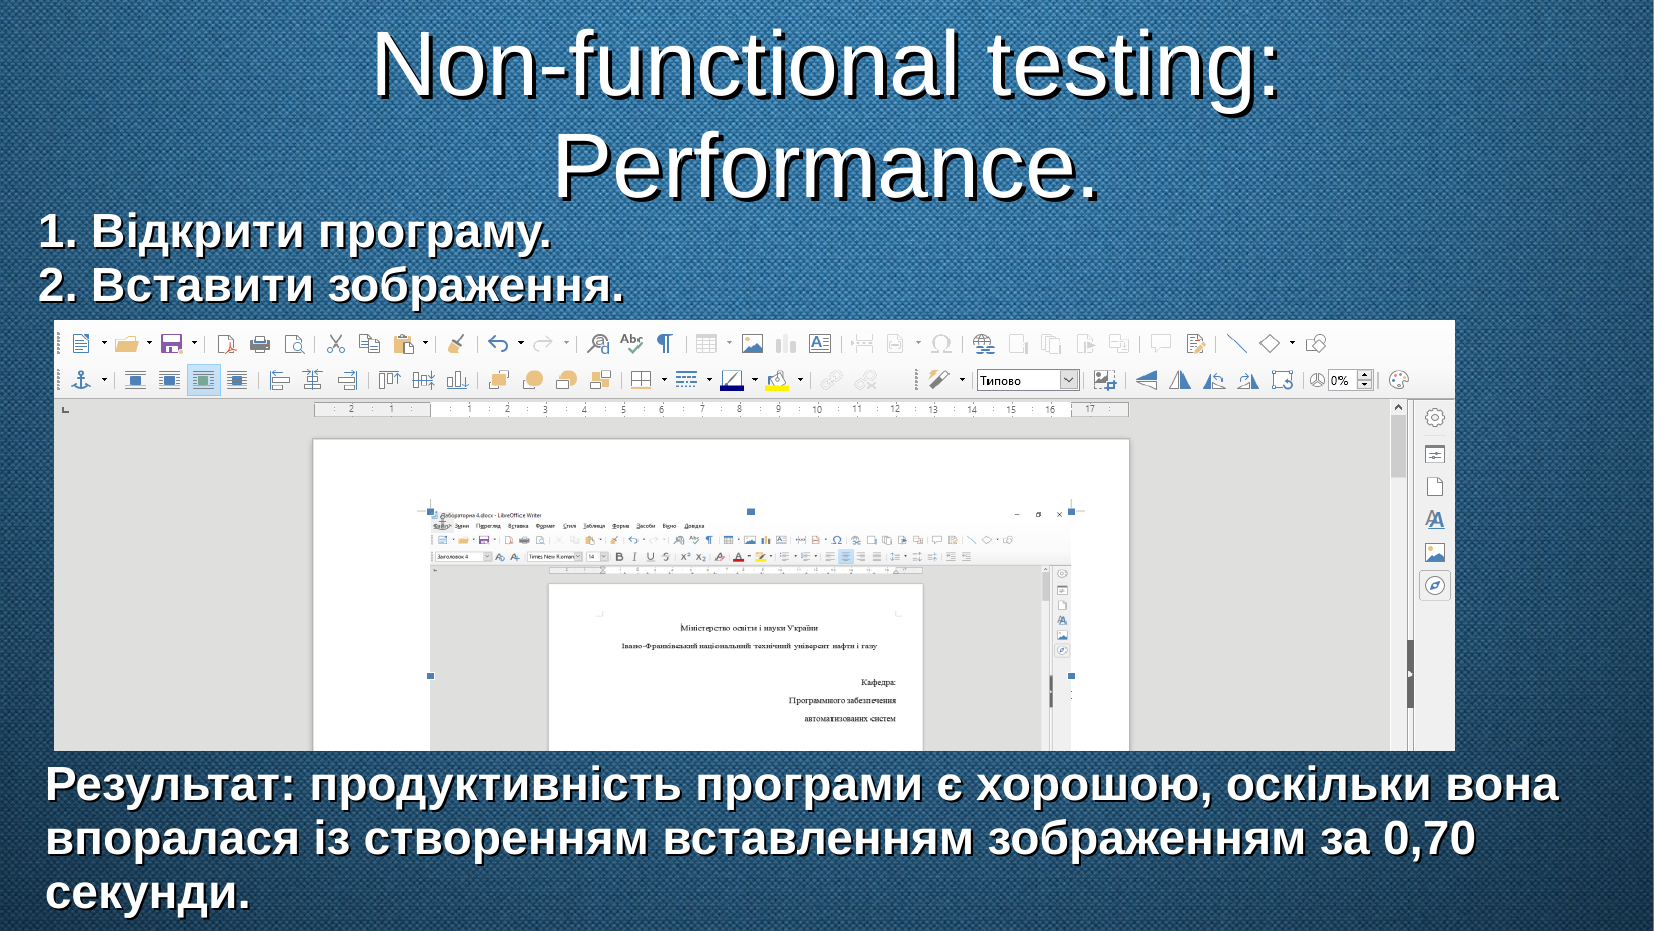

# Non-functional testing: Performance.
 1. Відкрити програму.
 2. Вставити зображення.
Результат: продуктивність програми є хорошою, оскільки вона впоралася із створенням вставленням зображенням за 0,70 секунди.